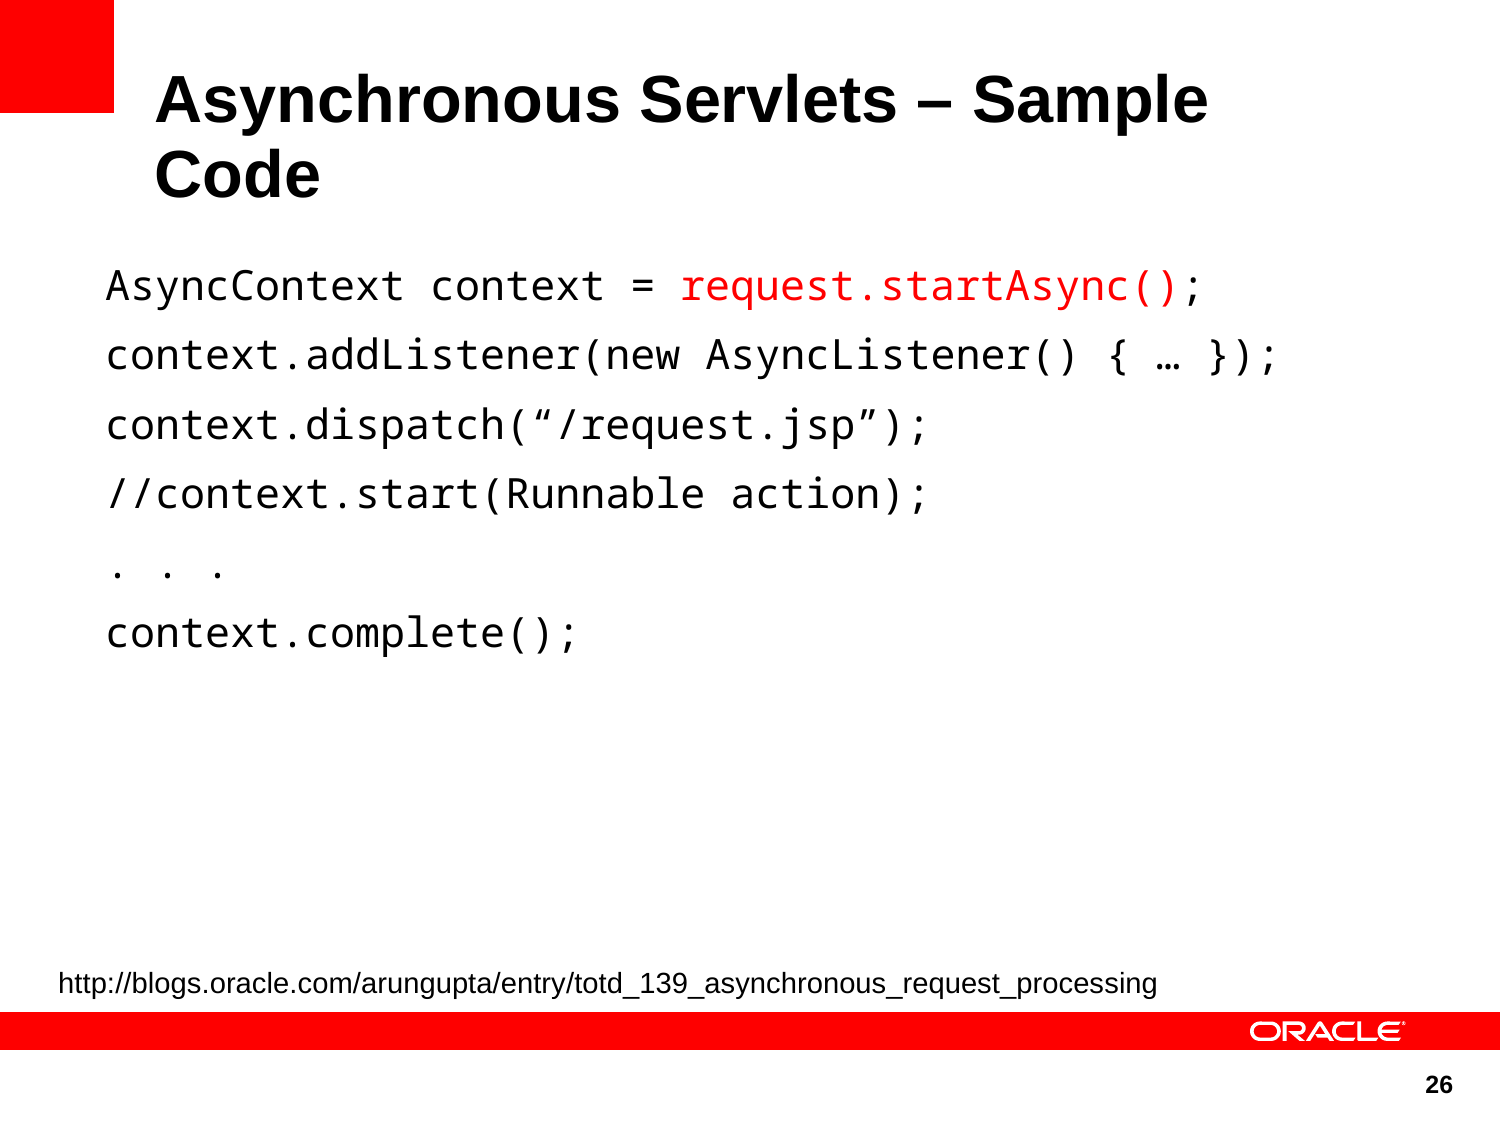

# Asynchronous Servlets – Sample Code
AsyncContext context = request.startAsync();
context.addListener(new AsyncListener() { … });
context.dispatch(“/request.jsp”);
//context.start(Runnable action);
. . .
context.complete();
http://blogs.oracle.com/arungupta/entry/totd_139_asynchronous_request_processing